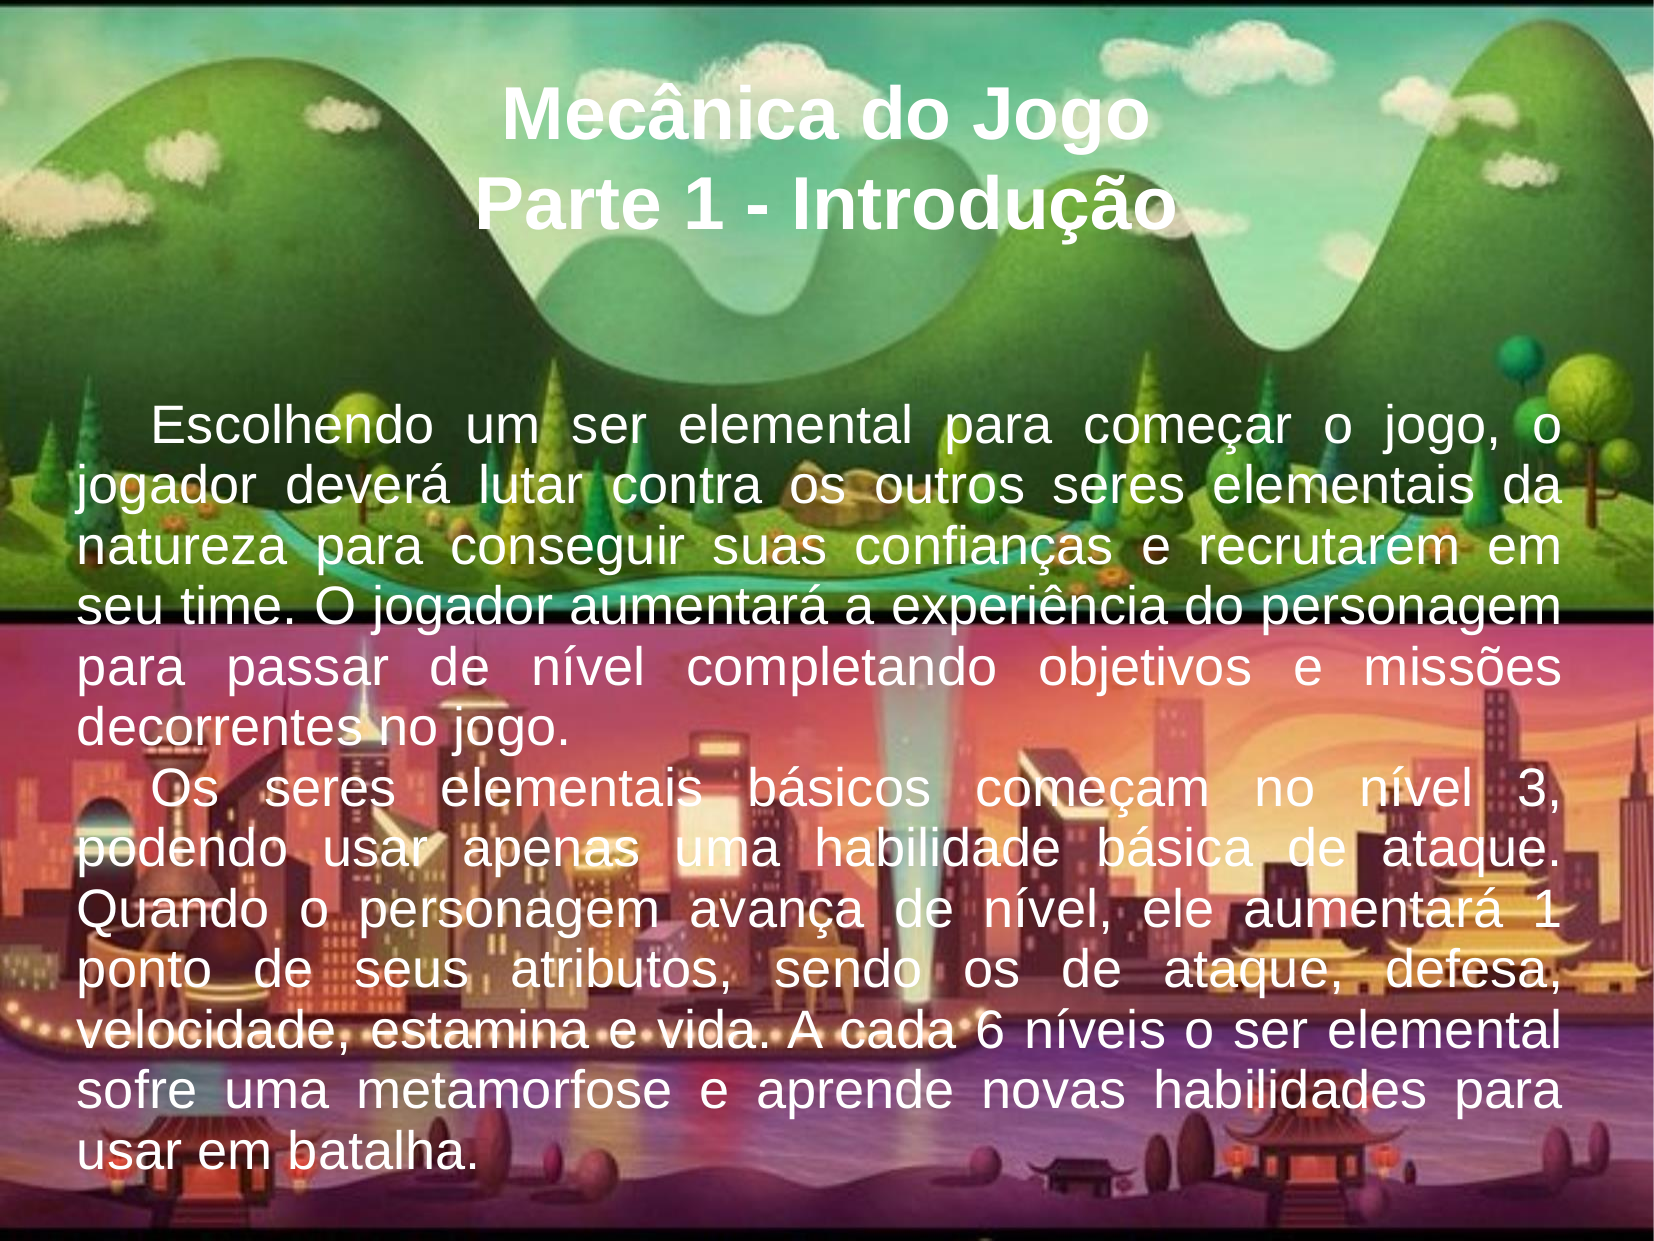

# Mecânica do Jogo Parte 1 - Introdução
Escolhendo um ser elemental para começar o jogo, o jogador deverá lutar contra os outros seres elementais da natureza para conseguir suas confianças e recrutarem em seu time. O jogador aumentará a experiência do personagem para passar de nível completando objetivos e missões decorrentes no jogo.
Os seres elementais básicos começam no nível 3, podendo usar apenas uma habilidade básica de ataque. Quando o personagem avança de nível, ele aumentará 1 ponto de seus atributos, sendo os de ataque, defesa, velocidade, estamina e vida. A cada 6 níveis o ser elemental sofre uma metamorfose e aprende novas habilidades para usar em batalha.